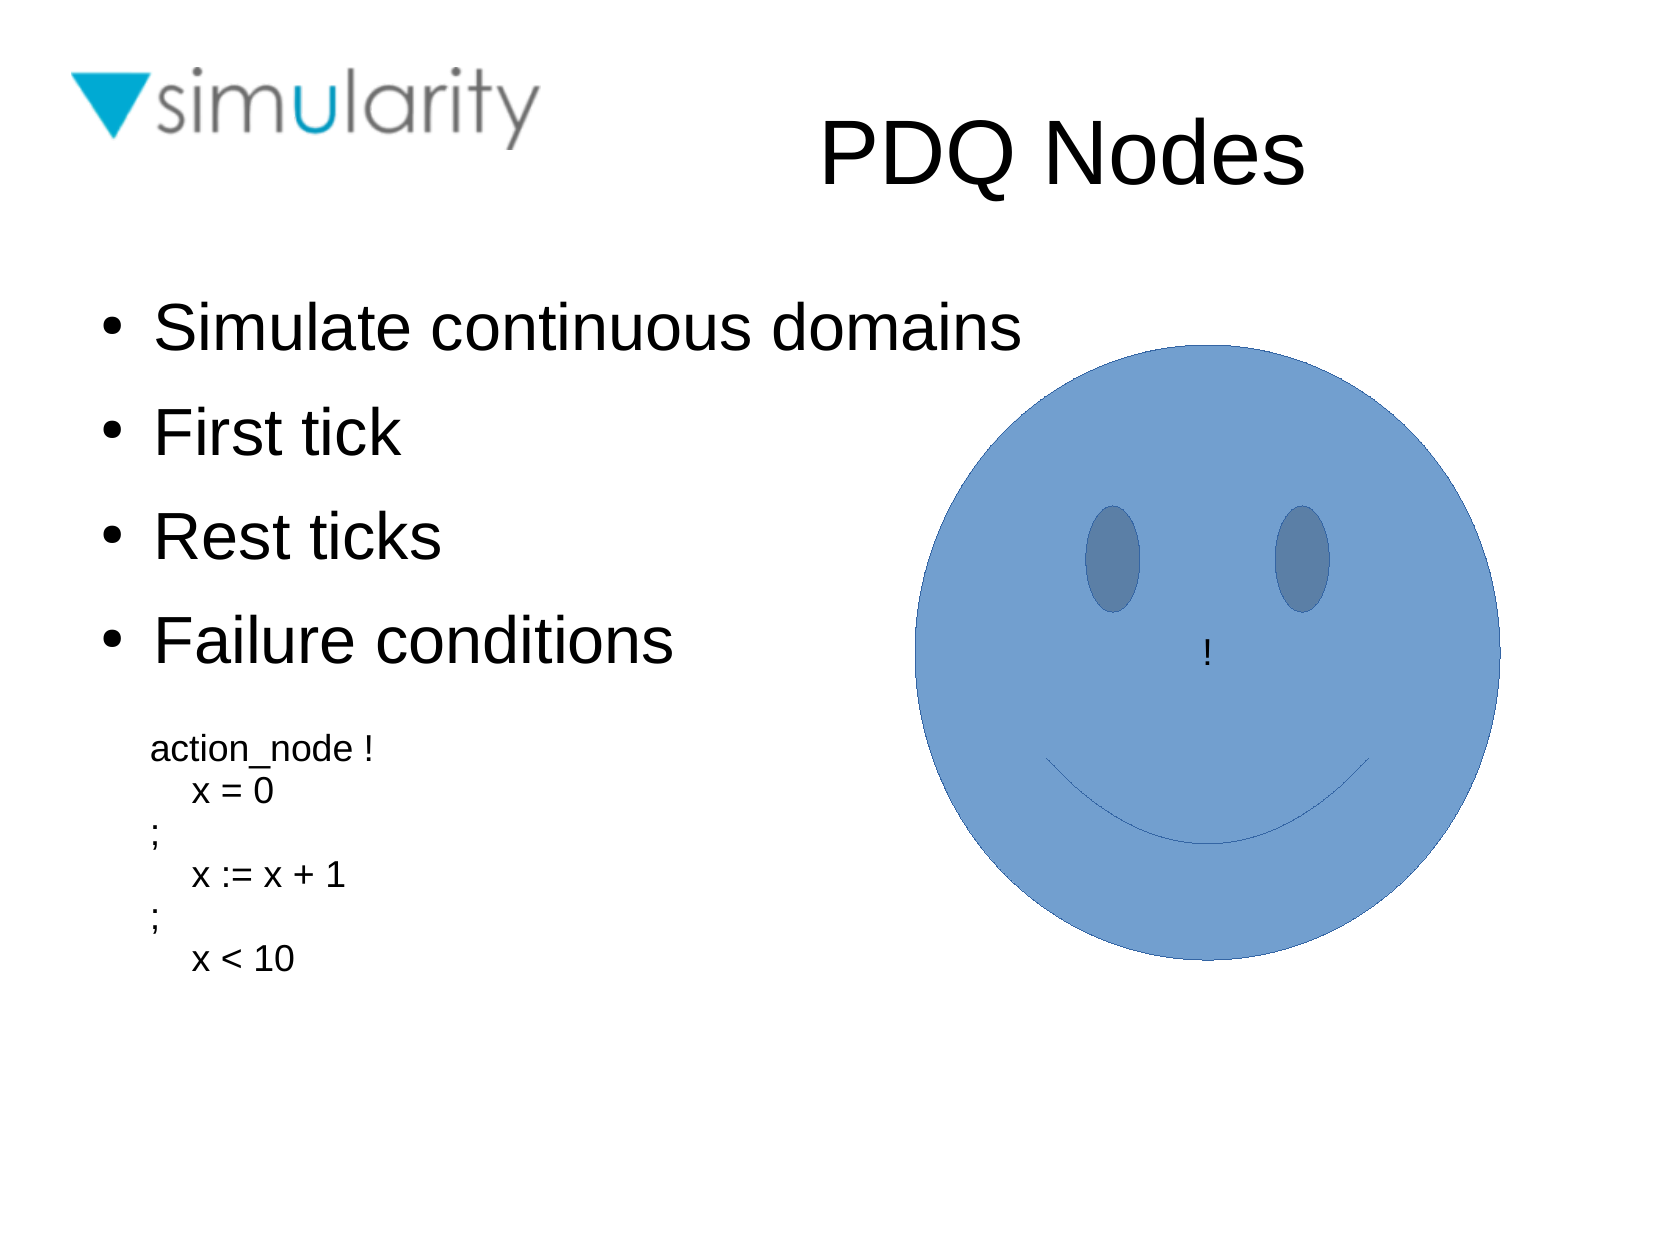

# PDQ Nodes
Simulate continuous domains
First tick
Rest ticks
Failure conditions
!
action_node !
 x = 0
;
 x := x + 1
;
 x < 10